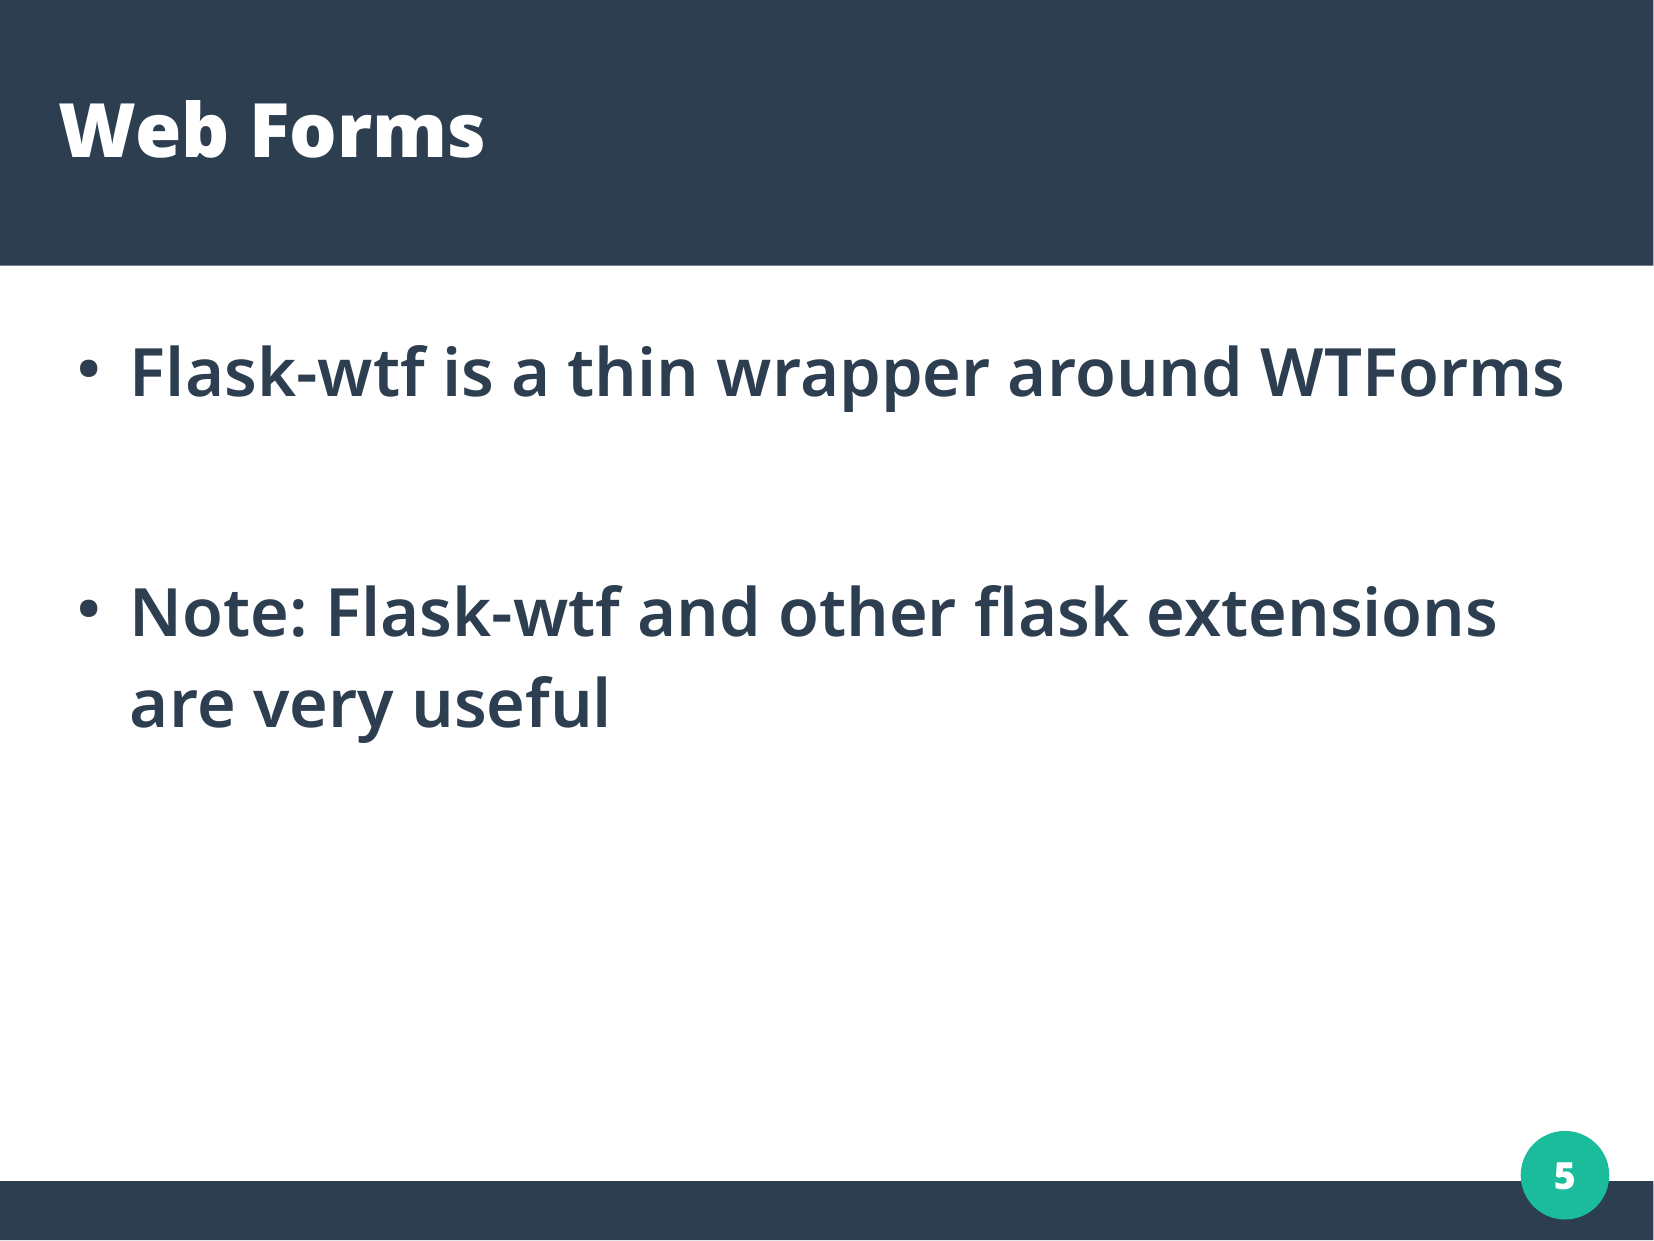

# Web Forms
Flask-wtf is a thin wrapper around WTForms
Note: Flask-wtf and other flask extensions are very useful
5